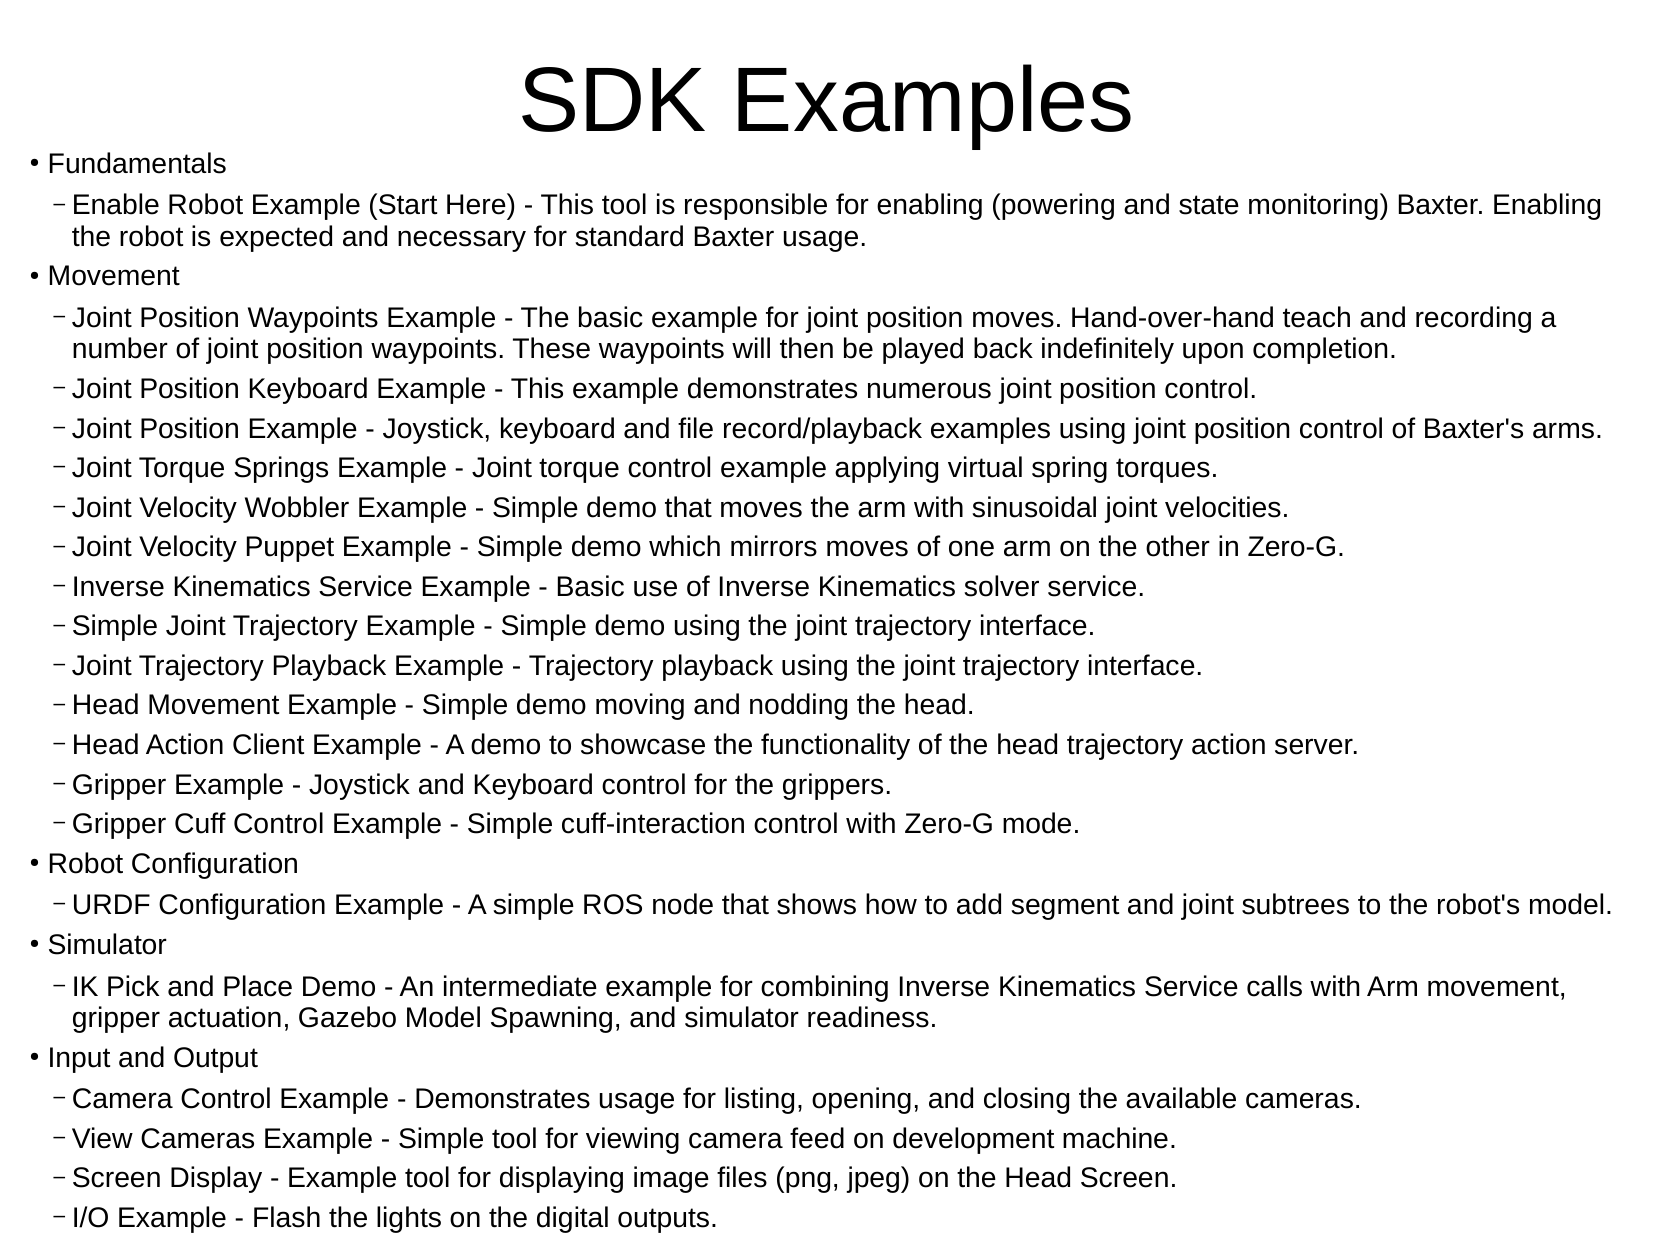

# SDK Examples
Fundamentals
Enable Robot Example (Start Here) - This tool is responsible for enabling (powering and state monitoring) Baxter. Enabling the robot is expected and necessary for standard Baxter usage.
Movement
Joint Position Waypoints Example - The basic example for joint position moves. Hand-over-hand teach and recording a number of joint position waypoints. These waypoints will then be played back indefinitely upon completion.
Joint Position Keyboard Example - This example demonstrates numerous joint position control.
Joint Position Example - Joystick, keyboard and file record/playback examples using joint position control of Baxter's arms.
Joint Torque Springs Example - Joint torque control example applying virtual spring torques.
Joint Velocity Wobbler Example - Simple demo that moves the arm with sinusoidal joint velocities.
Joint Velocity Puppet Example - Simple demo which mirrors moves of one arm on the other in Zero-G.
Inverse Kinematics Service Example - Basic use of Inverse Kinematics solver service.
Simple Joint Trajectory Example - Simple demo using the joint trajectory interface.
Joint Trajectory Playback Example - Trajectory playback using the joint trajectory interface.
Head Movement Example - Simple demo moving and nodding the head.
Head Action Client Example - A demo to showcase the functionality of the head trajectory action server.
Gripper Example - Joystick and Keyboard control for the grippers.
Gripper Cuff Control Example - Simple cuff-interaction control with Zero-G mode.
Robot Configuration
URDF Configuration Example - A simple ROS node that shows how to add segment and joint subtrees to the robot's model.
Simulator
IK Pick and Place Demo - An intermediate example for combining Inverse Kinematics Service calls with Arm movement, gripper actuation, Gazebo Model Spawning, and simulator readiness.
Input and Output
Camera Control Example - Demonstrates usage for listing, opening, and closing the available cameras.
View Cameras Example - Simple tool for viewing camera feed on development machine.
Screen Display - Example tool for displaying image files (png, jpeg) on the Head Screen.
I/O Example - Flash the lights on the digital outputs.